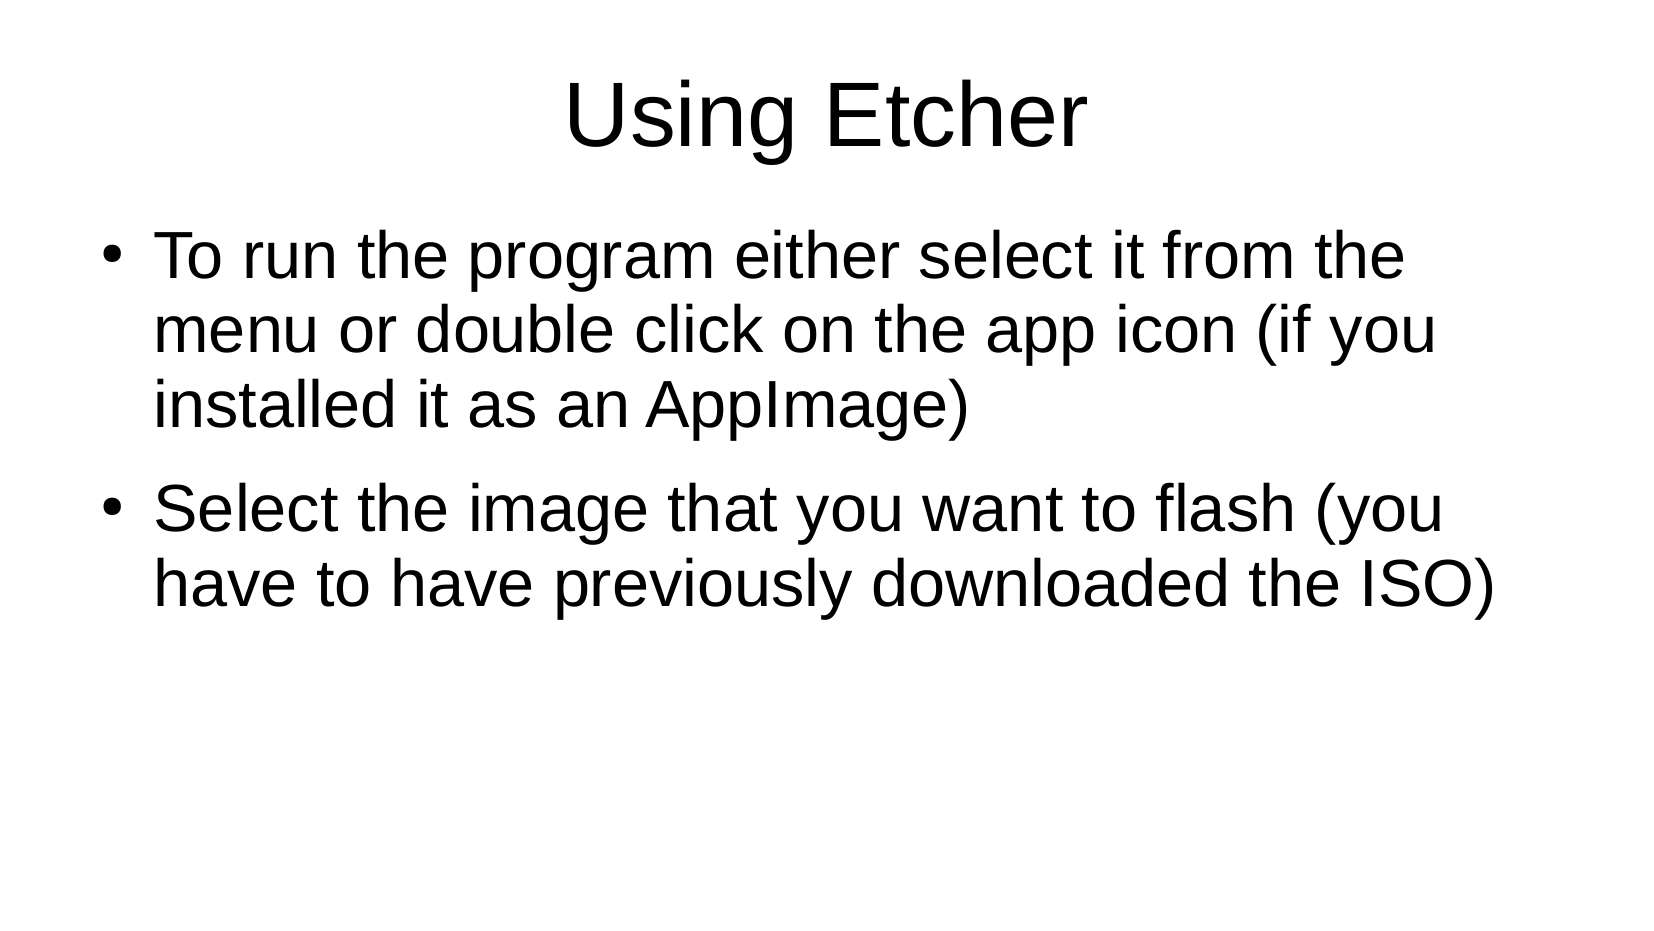

# Using Etcher
To run the program either select it from the menu or double click on the app icon (if you installed it as an AppImage)
Select the image that you want to flash (you have to have previously downloaded the ISO)